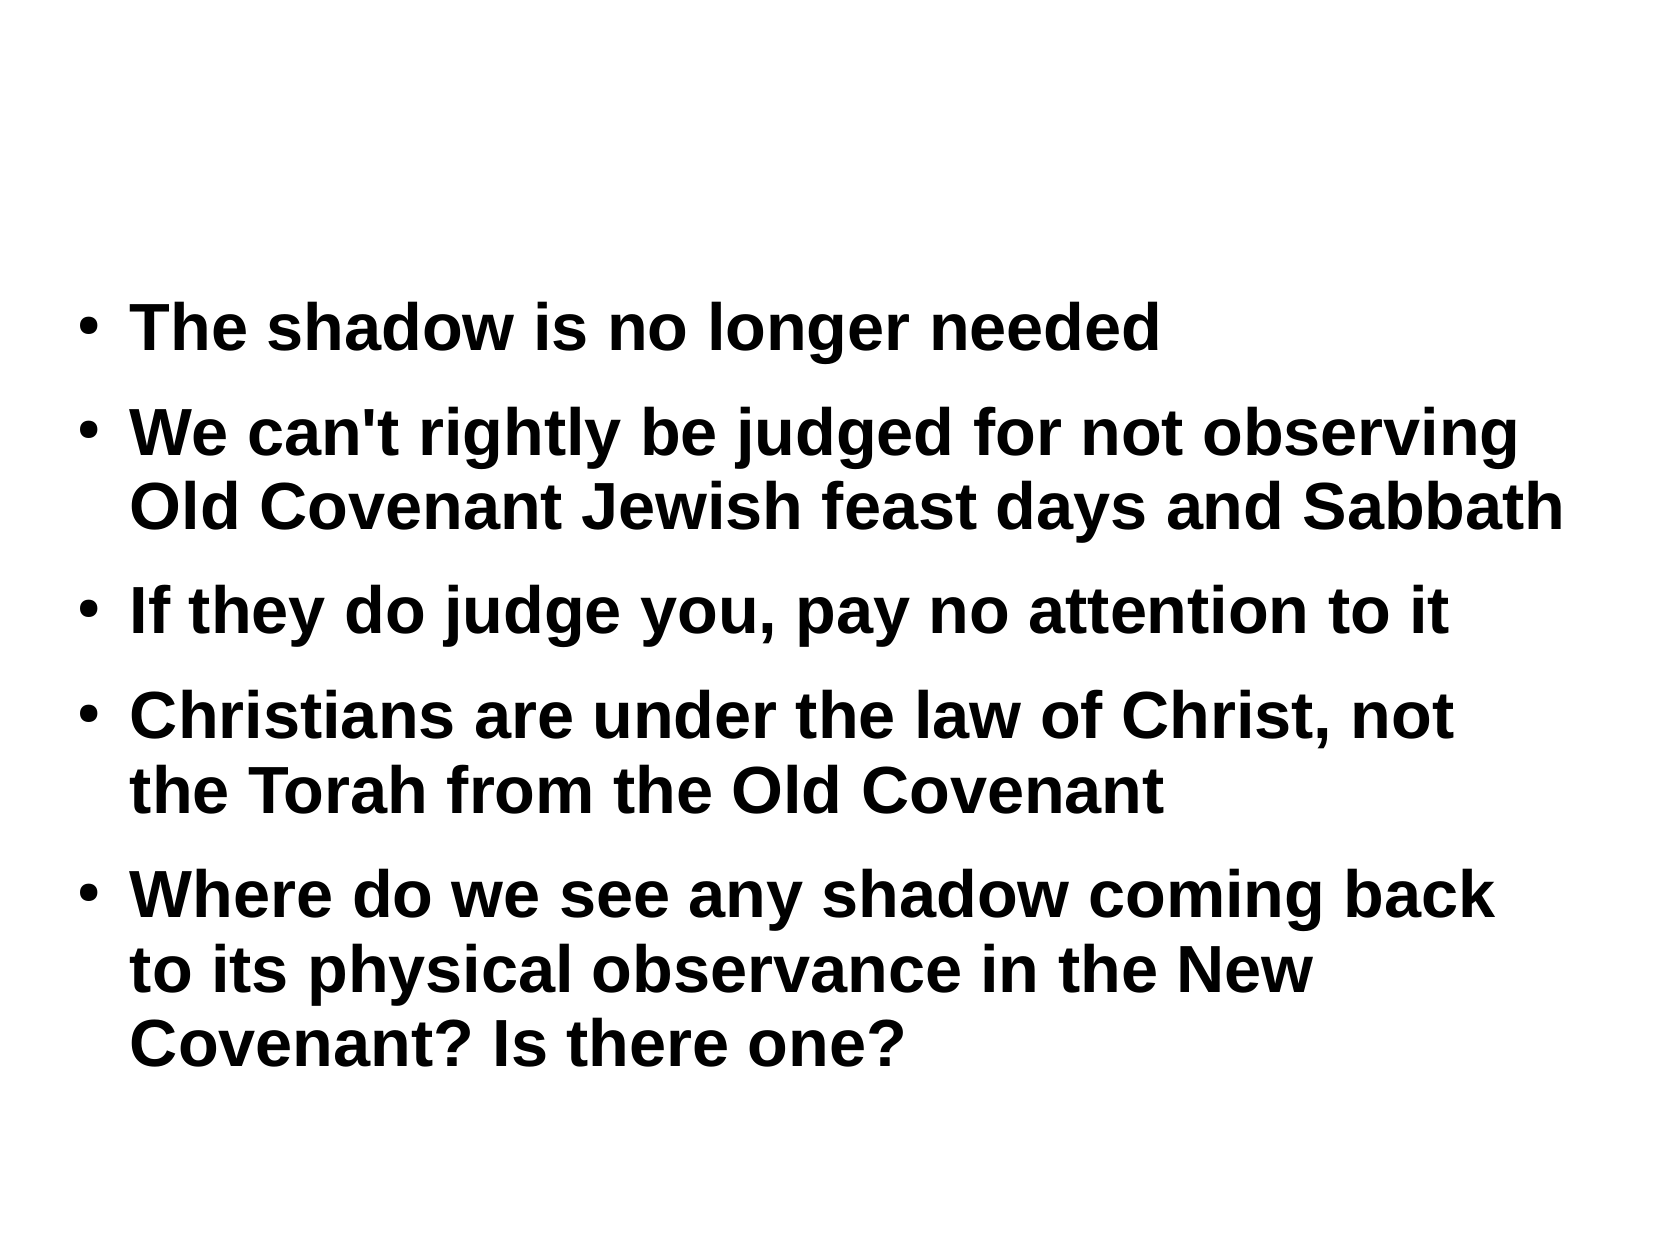

#
The shadow is no longer needed
We can't rightly be judged for not observing Old Covenant Jewish feast days and Sabbath
If they do judge you, pay no attention to it
Christians are under the law of Christ, not the Torah from the Old Covenant
Where do we see any shadow coming back to its physical observance in the New Covenant? Is there one?